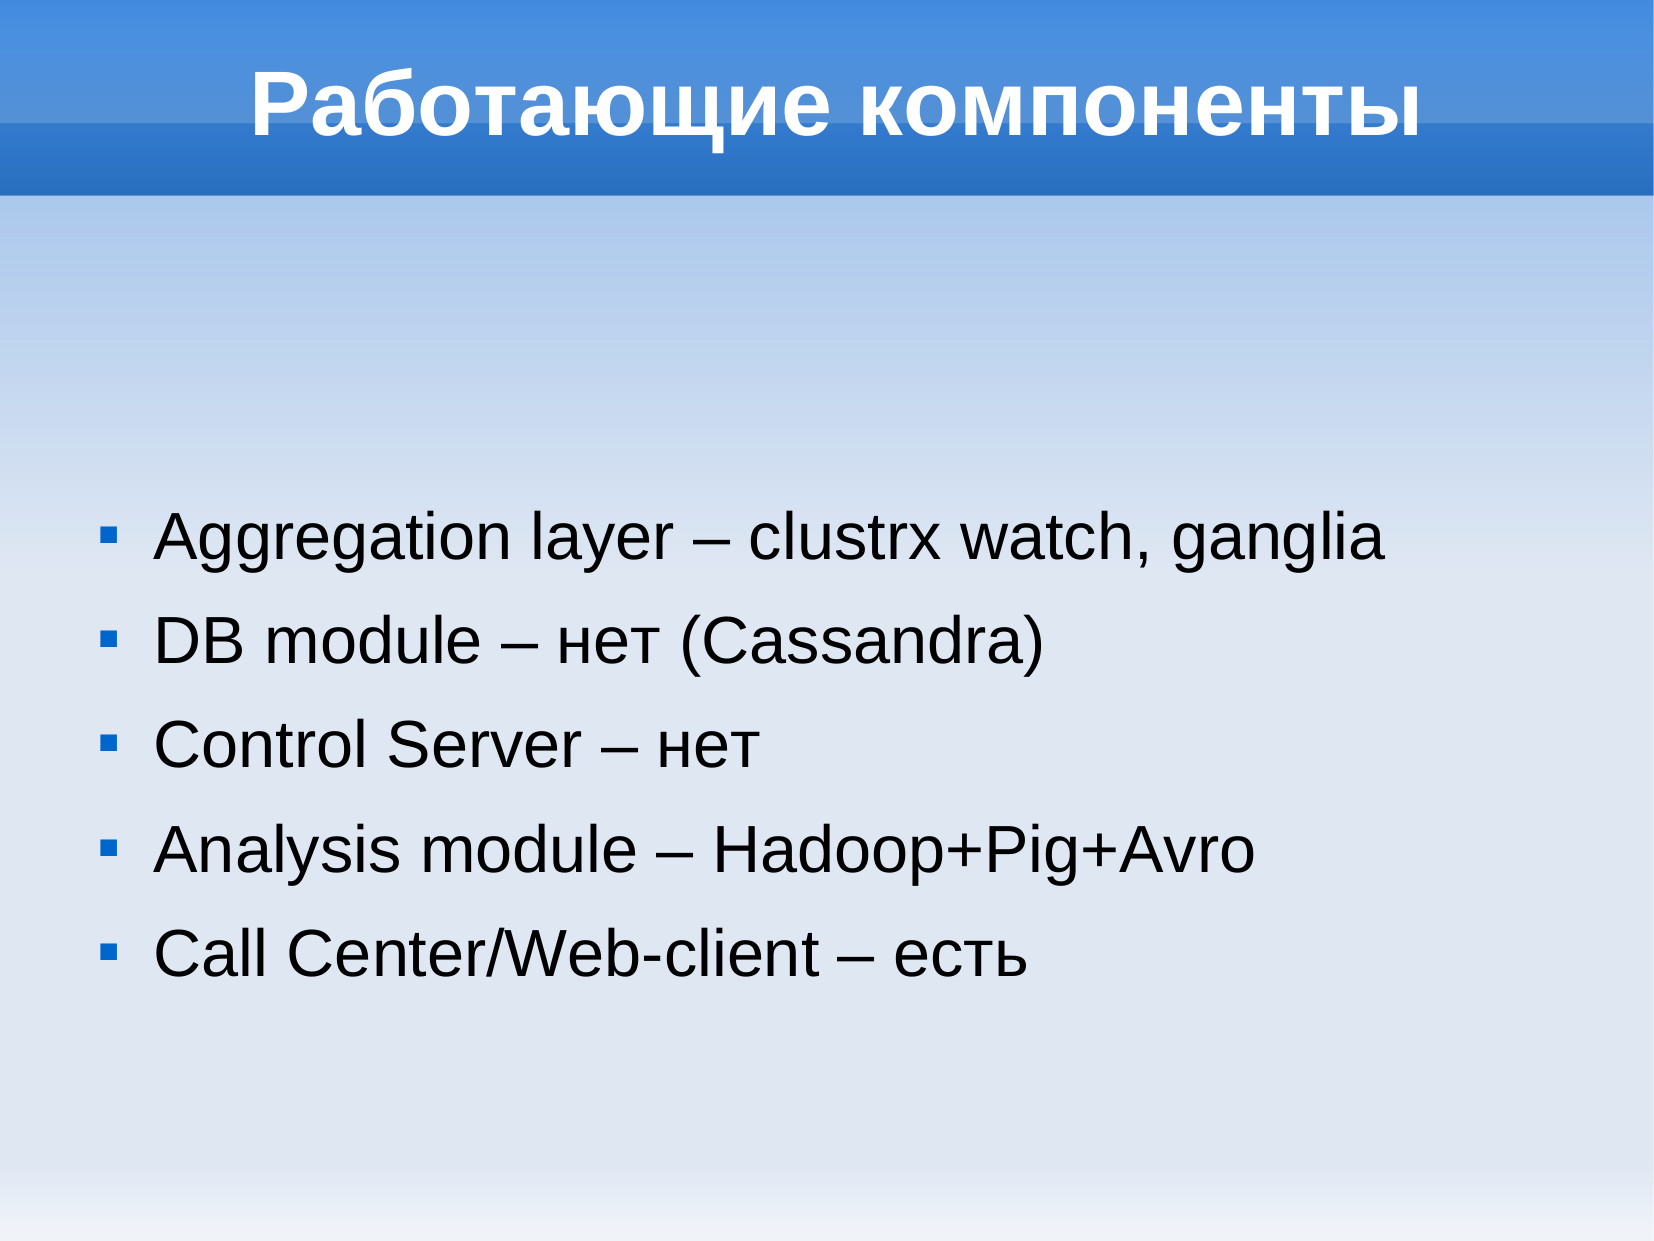

# Работающие компоненты
Aggregation layer – clustrx watch, ganglia
DB module – нет (Cassandra)
Control Server – нет
Analysis module – Hadoop+Pig+Avro
Call Center/Web-client – есть